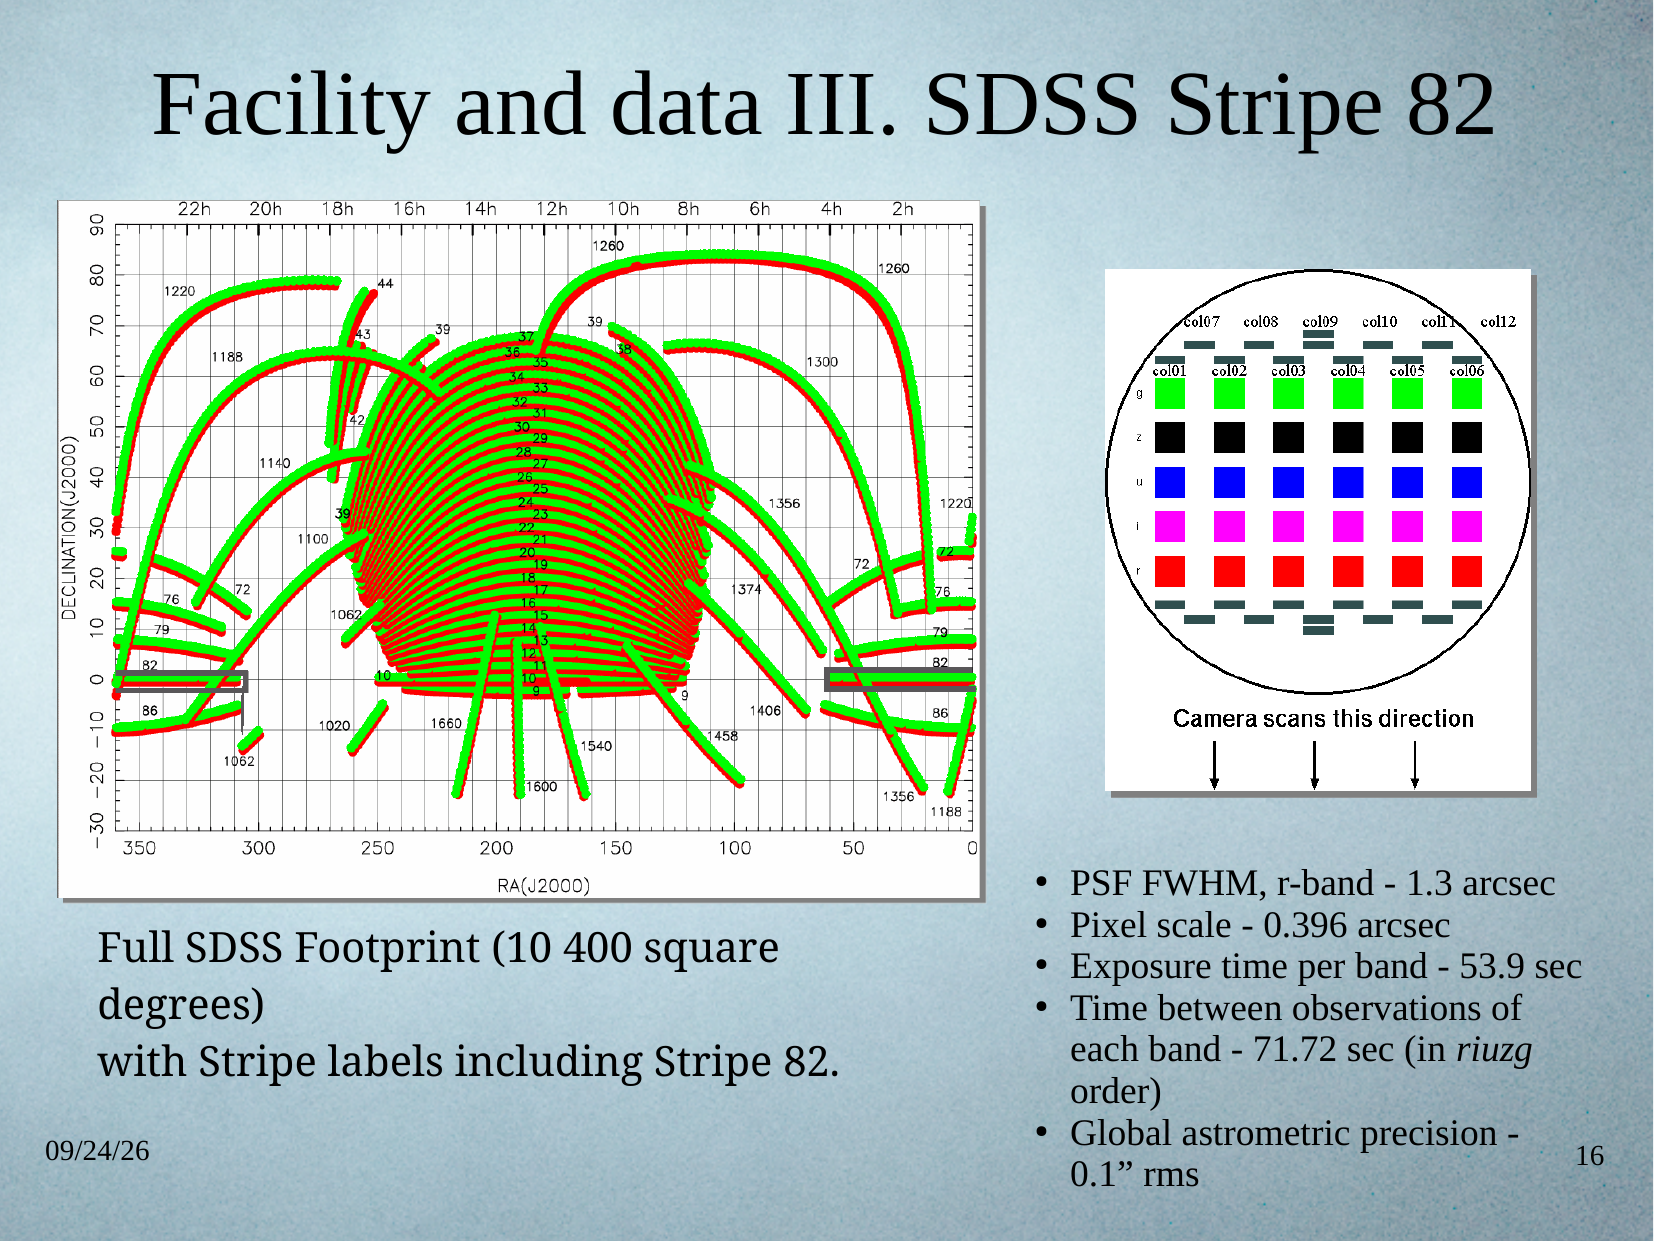

# Facility and data III. SDSS Stripe 82
Credits: SDSS Foundation
PSF FWHM, r-band - 1.3 arcsec
Pixel scale - 0.396 arcsec
Exposure time per band - 53.9 sec
Time between observations of each band - 71.72 sec (in riuzg order)
Global astrometric precision - 0.1” rms
Full SDSS Footprint (10 400 square degrees)
with Stripe labels including Stripe 82.
16